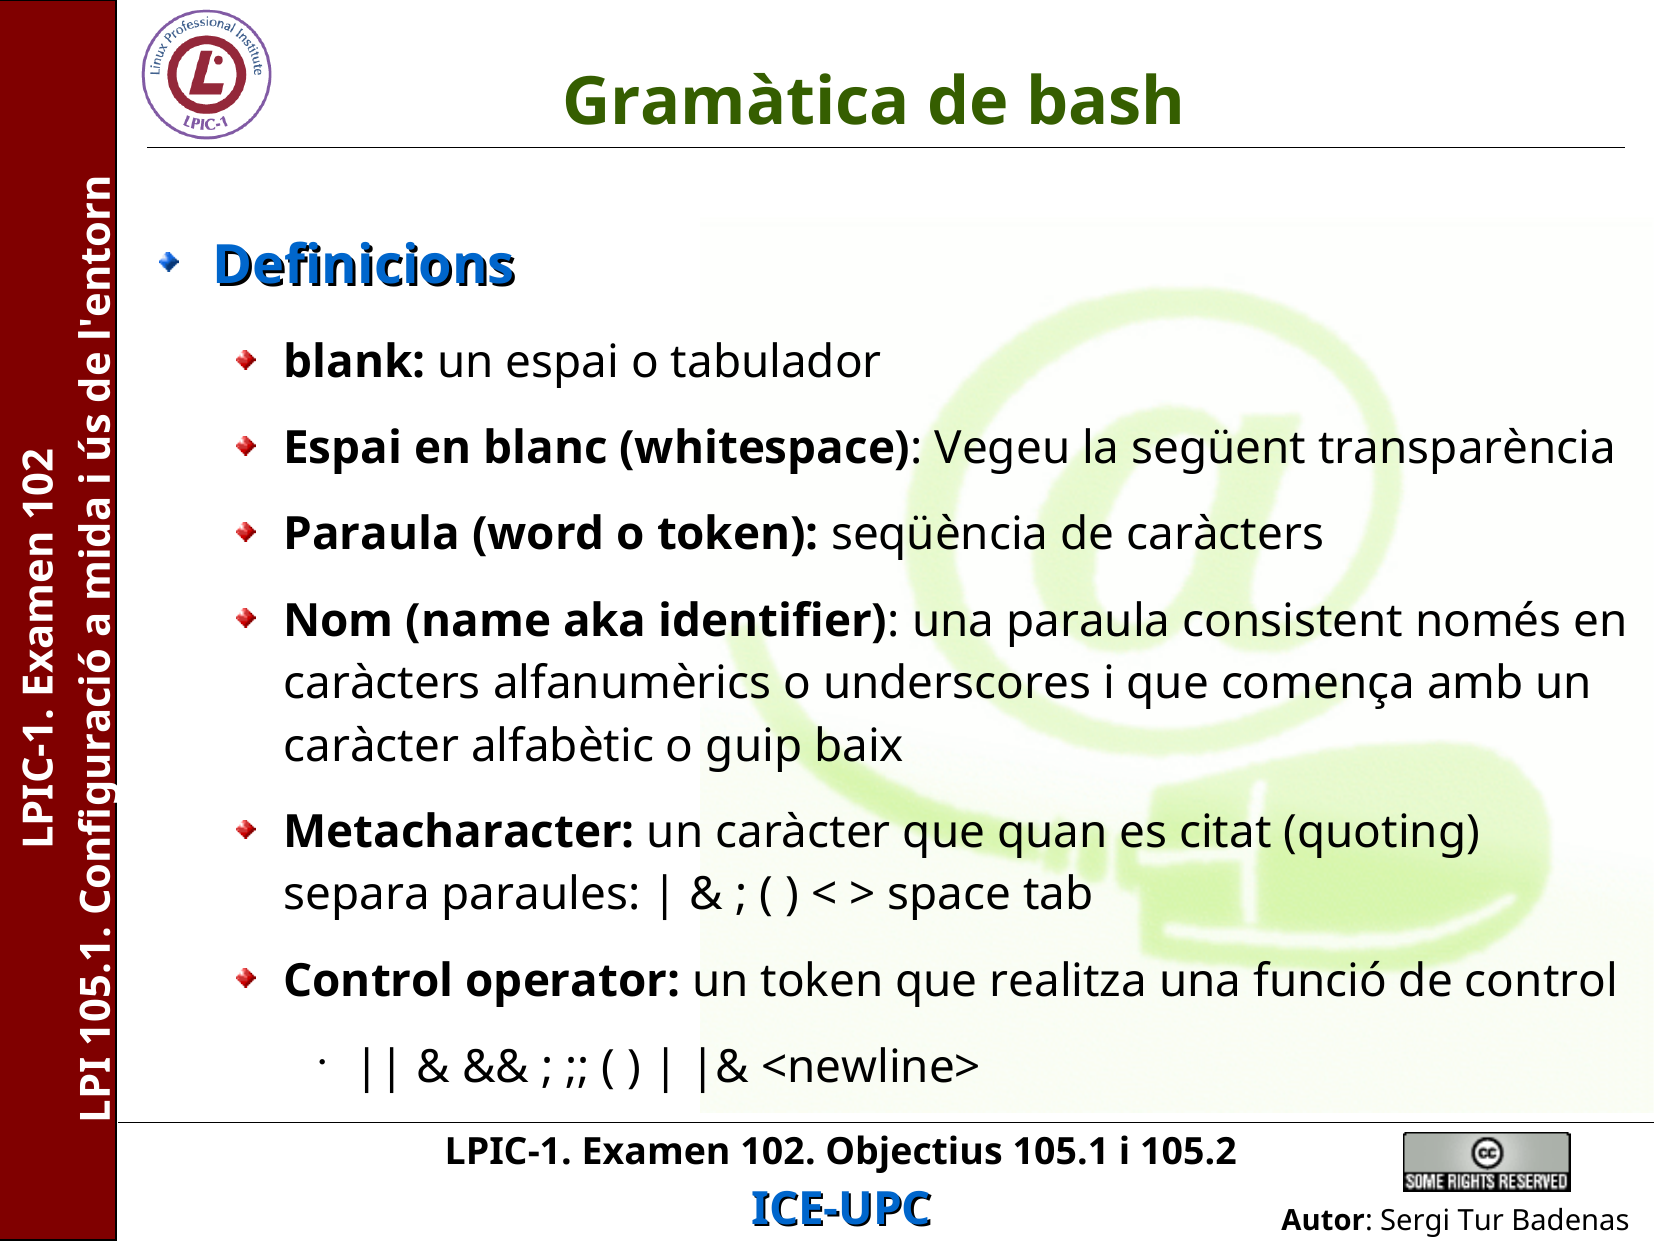

# Gramàtica de bash
Definicions
blank: un espai o tabulador
Espai en blanc (whitespace): Vegeu la següent transparència
Paraula (word o token): seqüència de caràcters
Nom (name aka identifier): una paraula consistent només en caràcters alfanumèrics o underscores i que comença amb un caràcter alfabètic o guip baix
Metacharacter: un caràcter que quan es citat (quoting) separa paraules: | & ; ( ) < > space tab
Control operator: un token que realitza una funció de control
|| & && ; ;; ( ) | |& <newline>